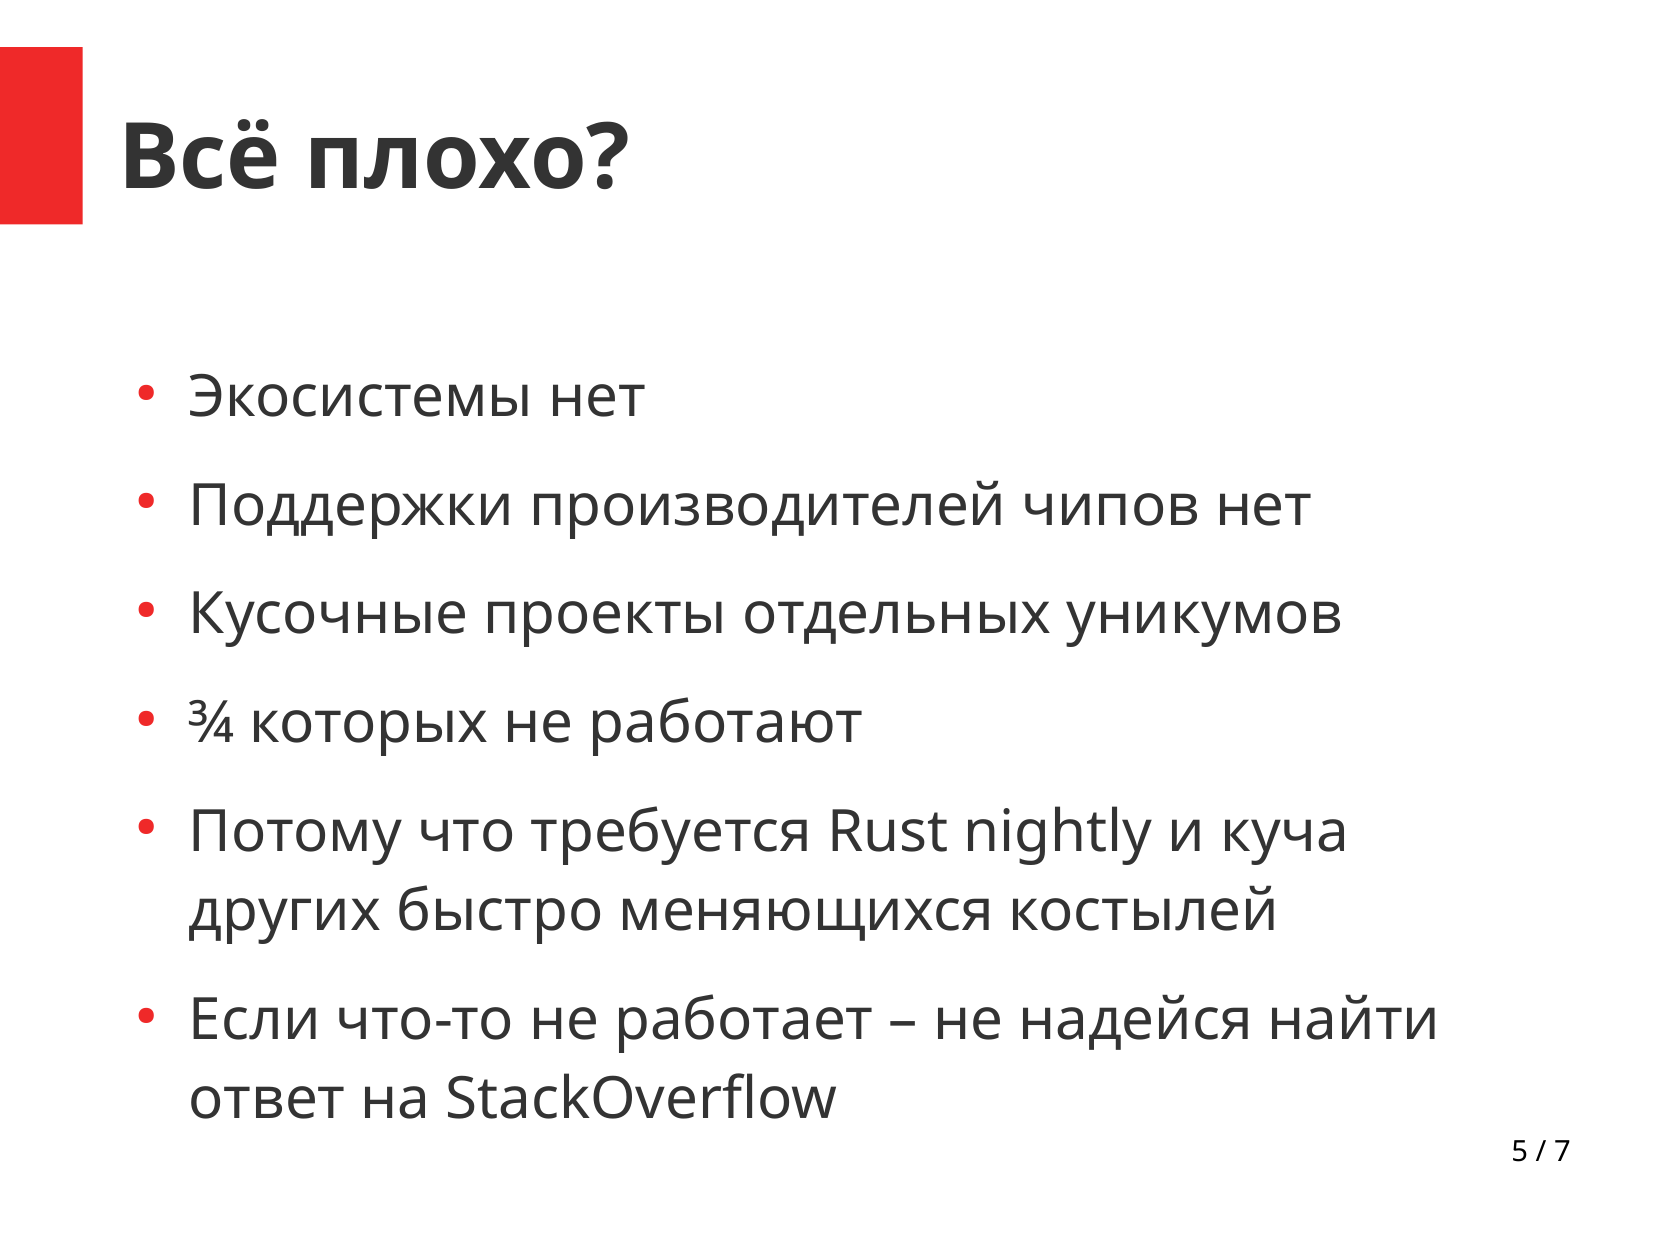

# Всё плохо?
Экосистемы нет
Поддержки производителей чипов нет
Кусочные проекты отдельных уникумов
¾ которых не работают
Потому что требуется Rust nightly и куча других быстро меняющихся костылей
Если что-то не работает – не надейся найти ответ на StackOverflow
5